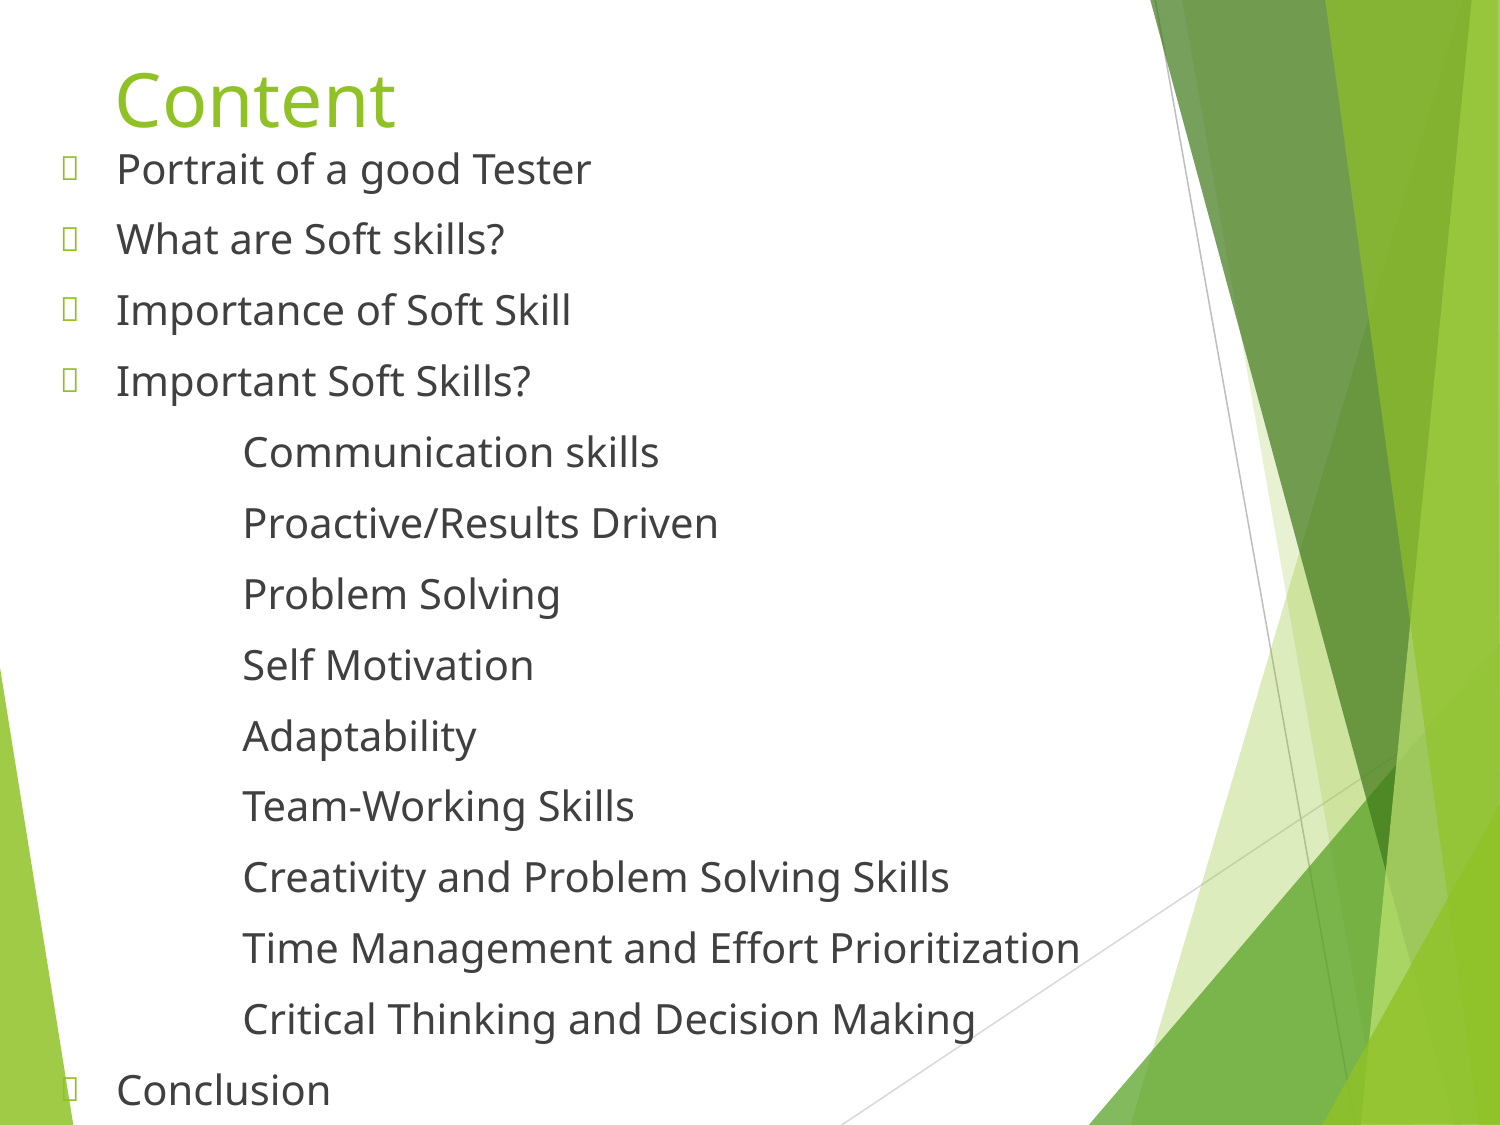

# Content
Portrait of a good Tester
What are Soft skills?
Importance of Soft Skill
Important Soft Skills?
 Communication skills
 Proactive/Results Driven
 Problem Solving
 Self Motivation
 Adaptability
 Team-Working Skills
 Creativity and Problem Solving Skills
 Time Management and Effort Prioritization
 Critical Thinking and Decision Making
Conclusion